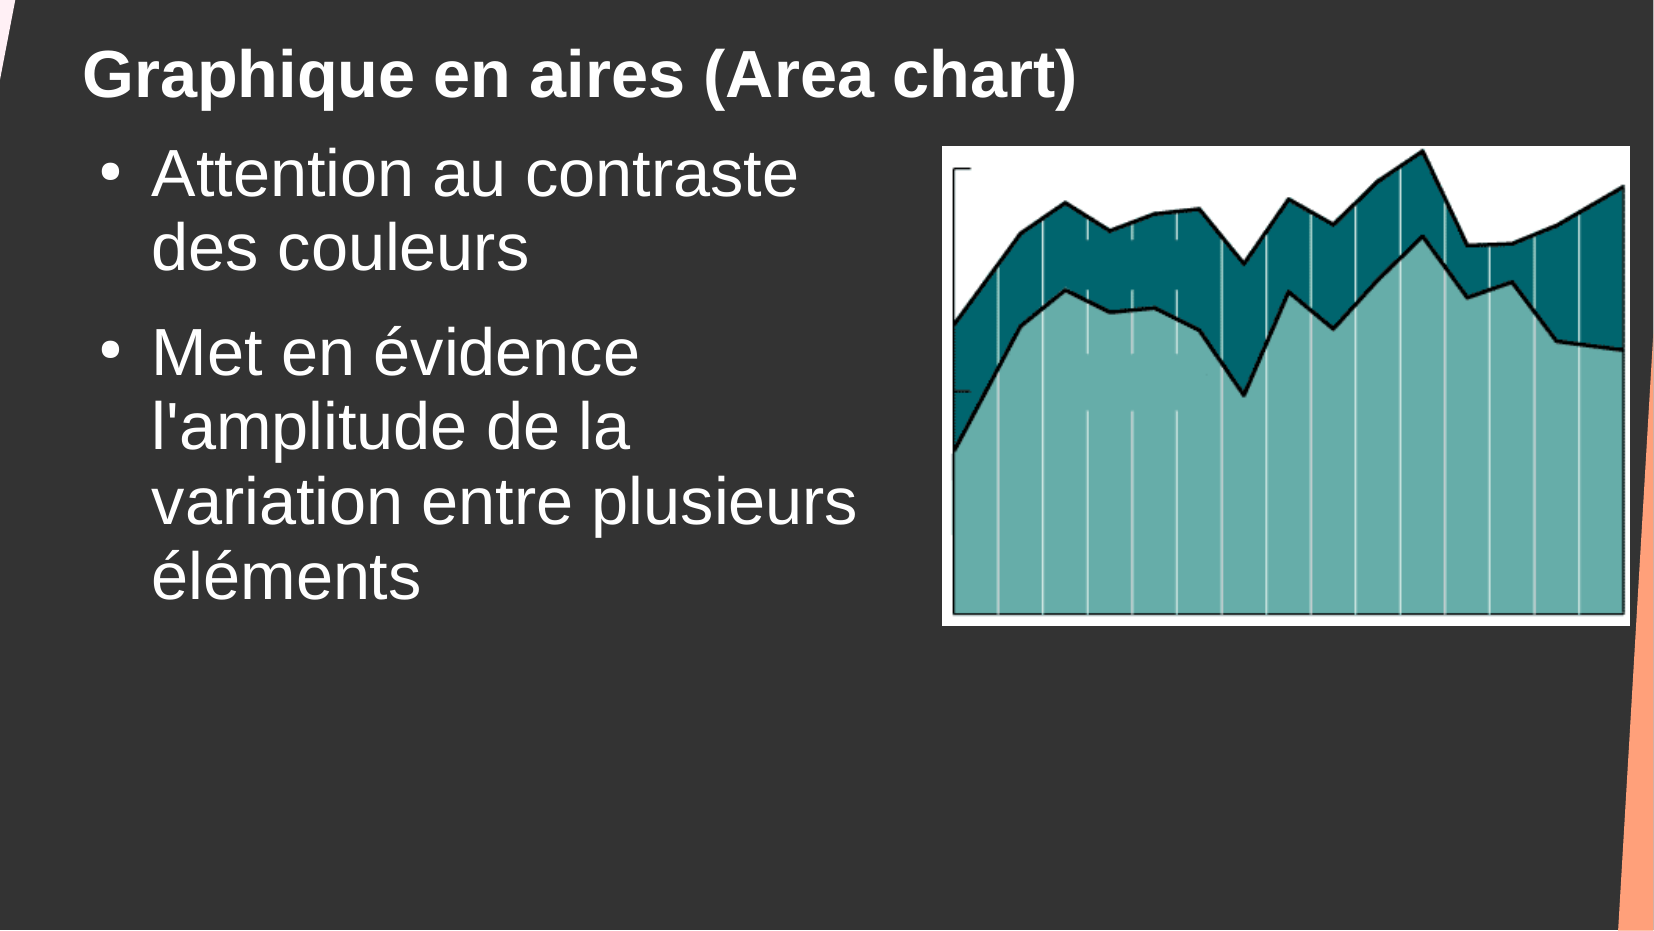

# Graphique en aires (Area chart)
Attention au contraste des couleurs
Met en évidence l'amplitude de la variation entre plusieurs éléments